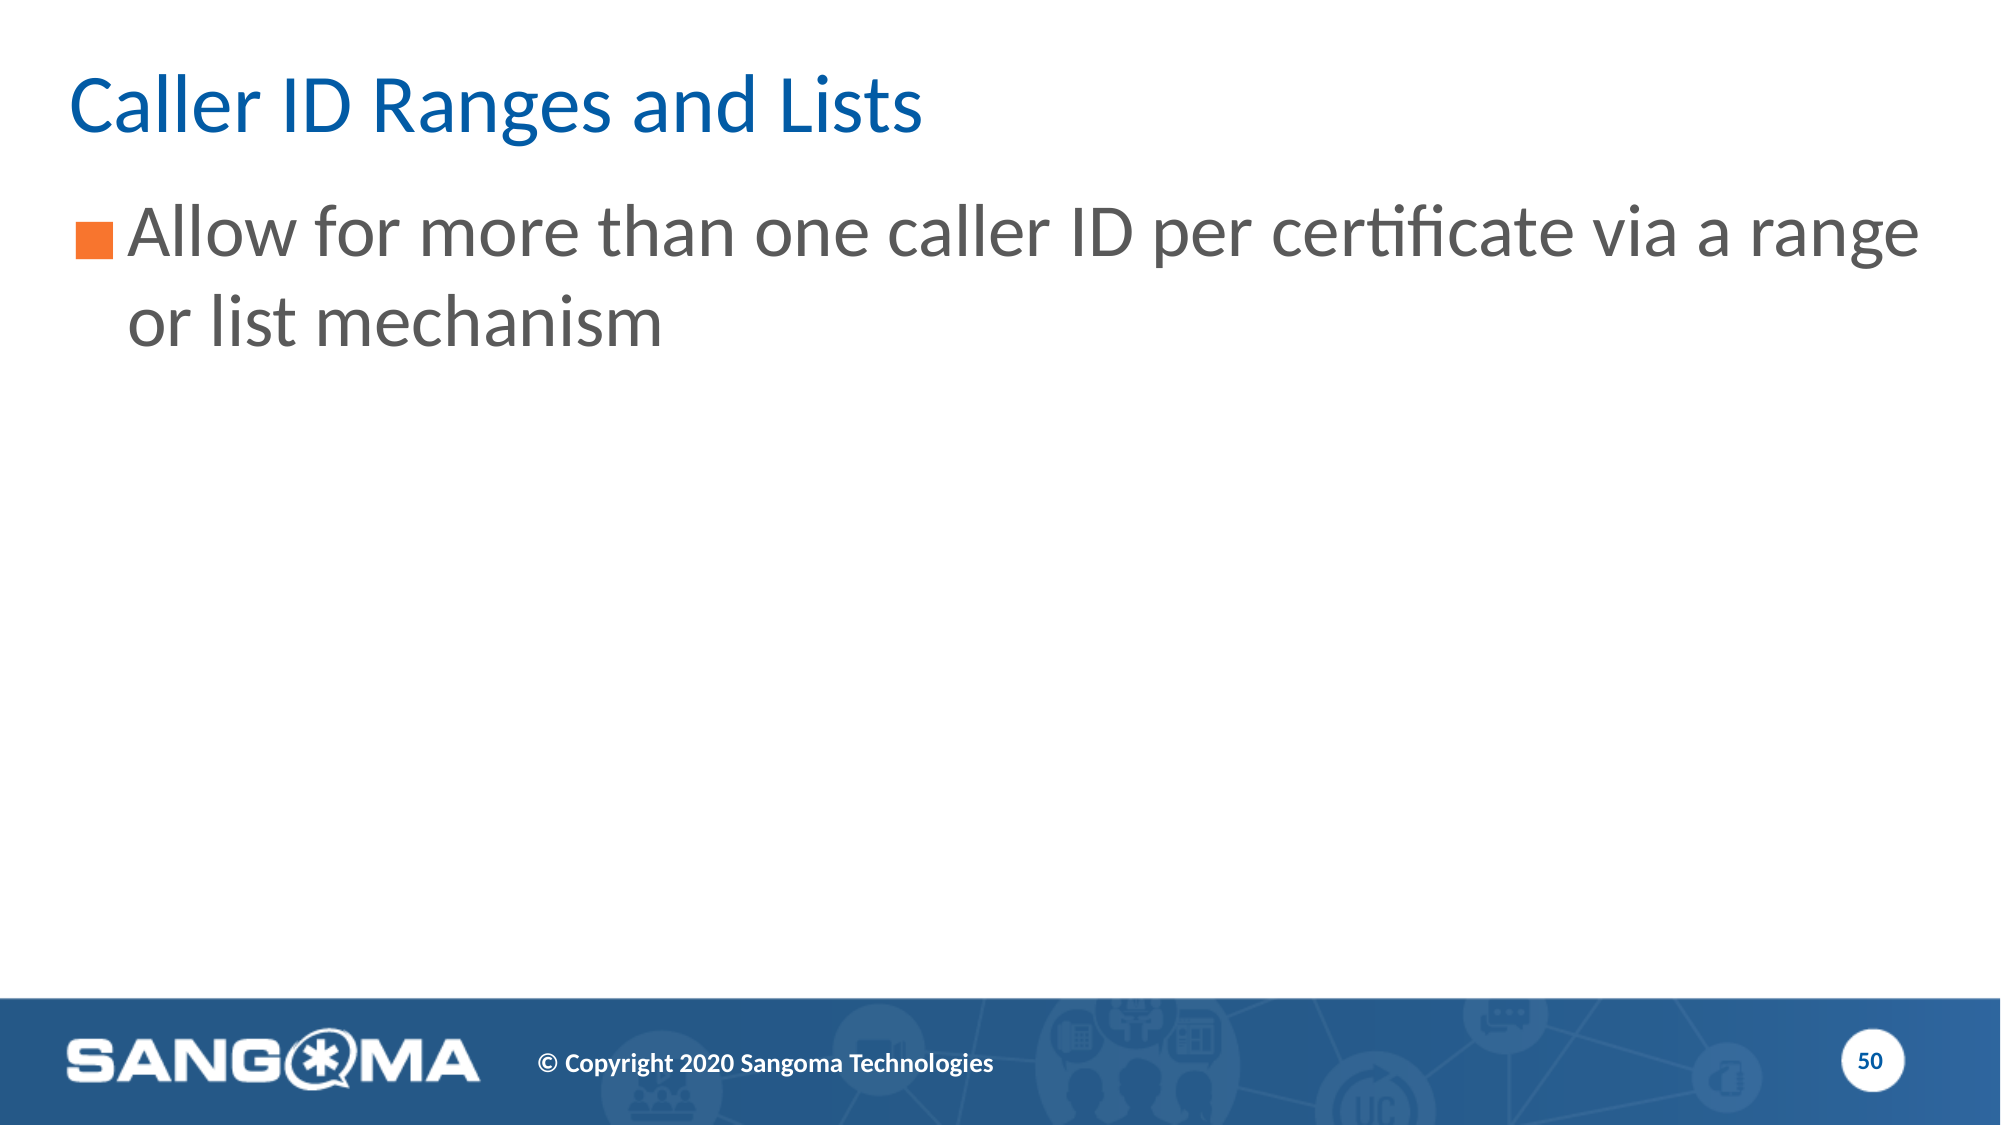

# Caller ID Ranges and Lists
Allow for more than one caller ID per certificate via a range or list mechanism